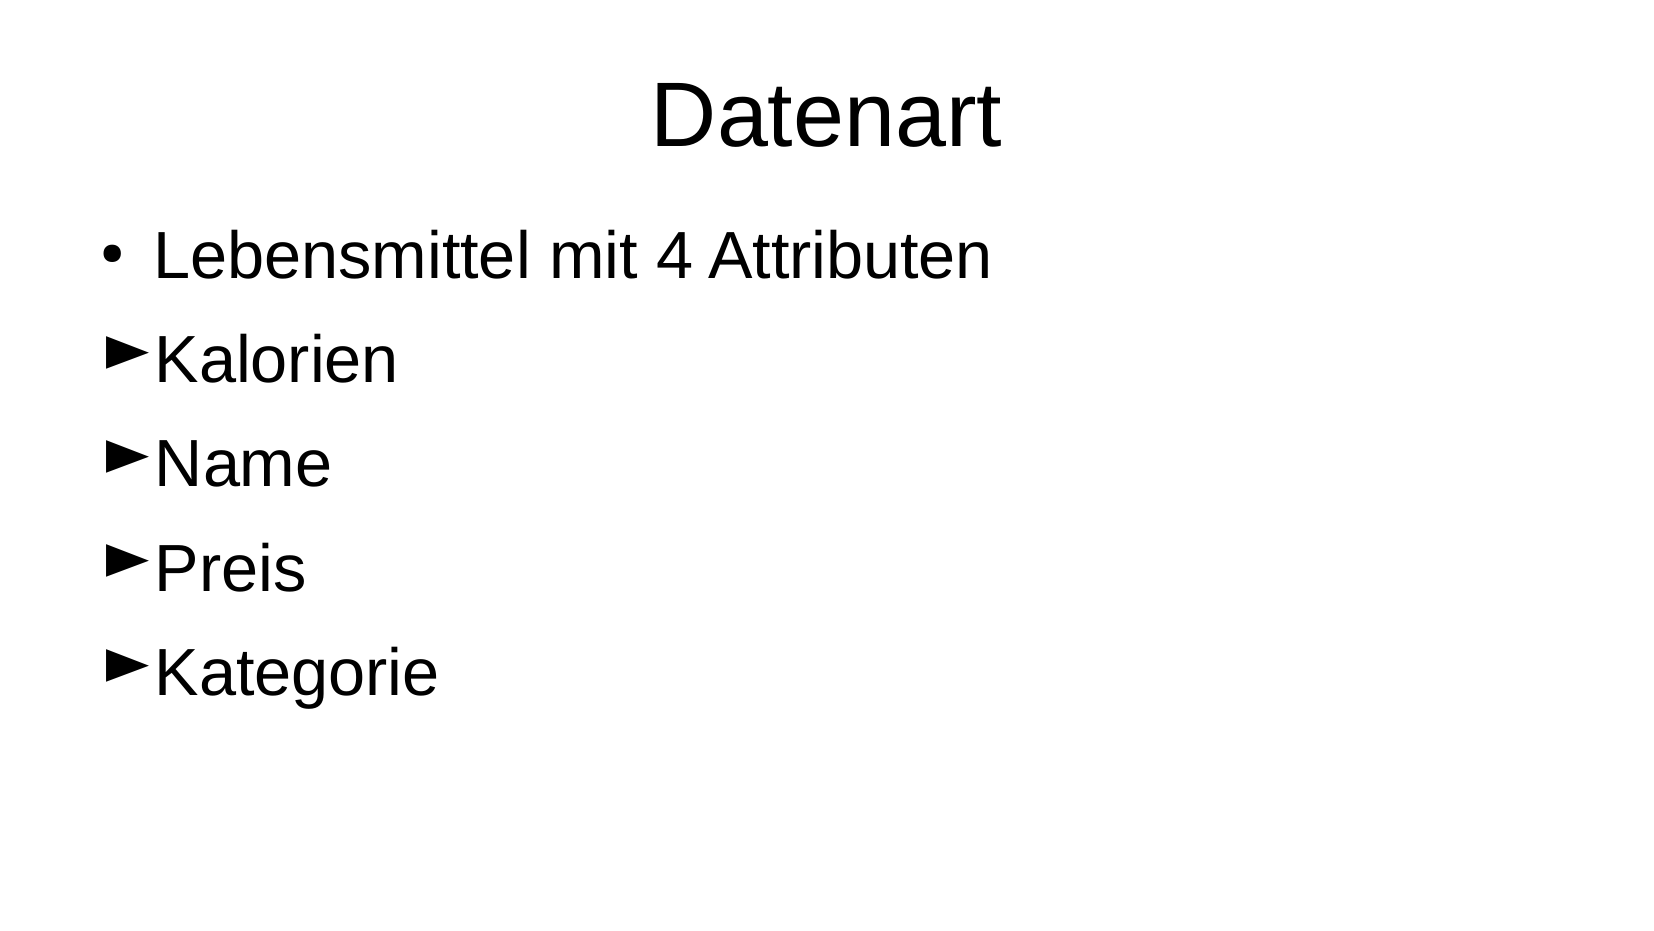

# Datenart
Lebensmittel mit 4 Attributen
Kalorien
Name
Preis
Kategorie